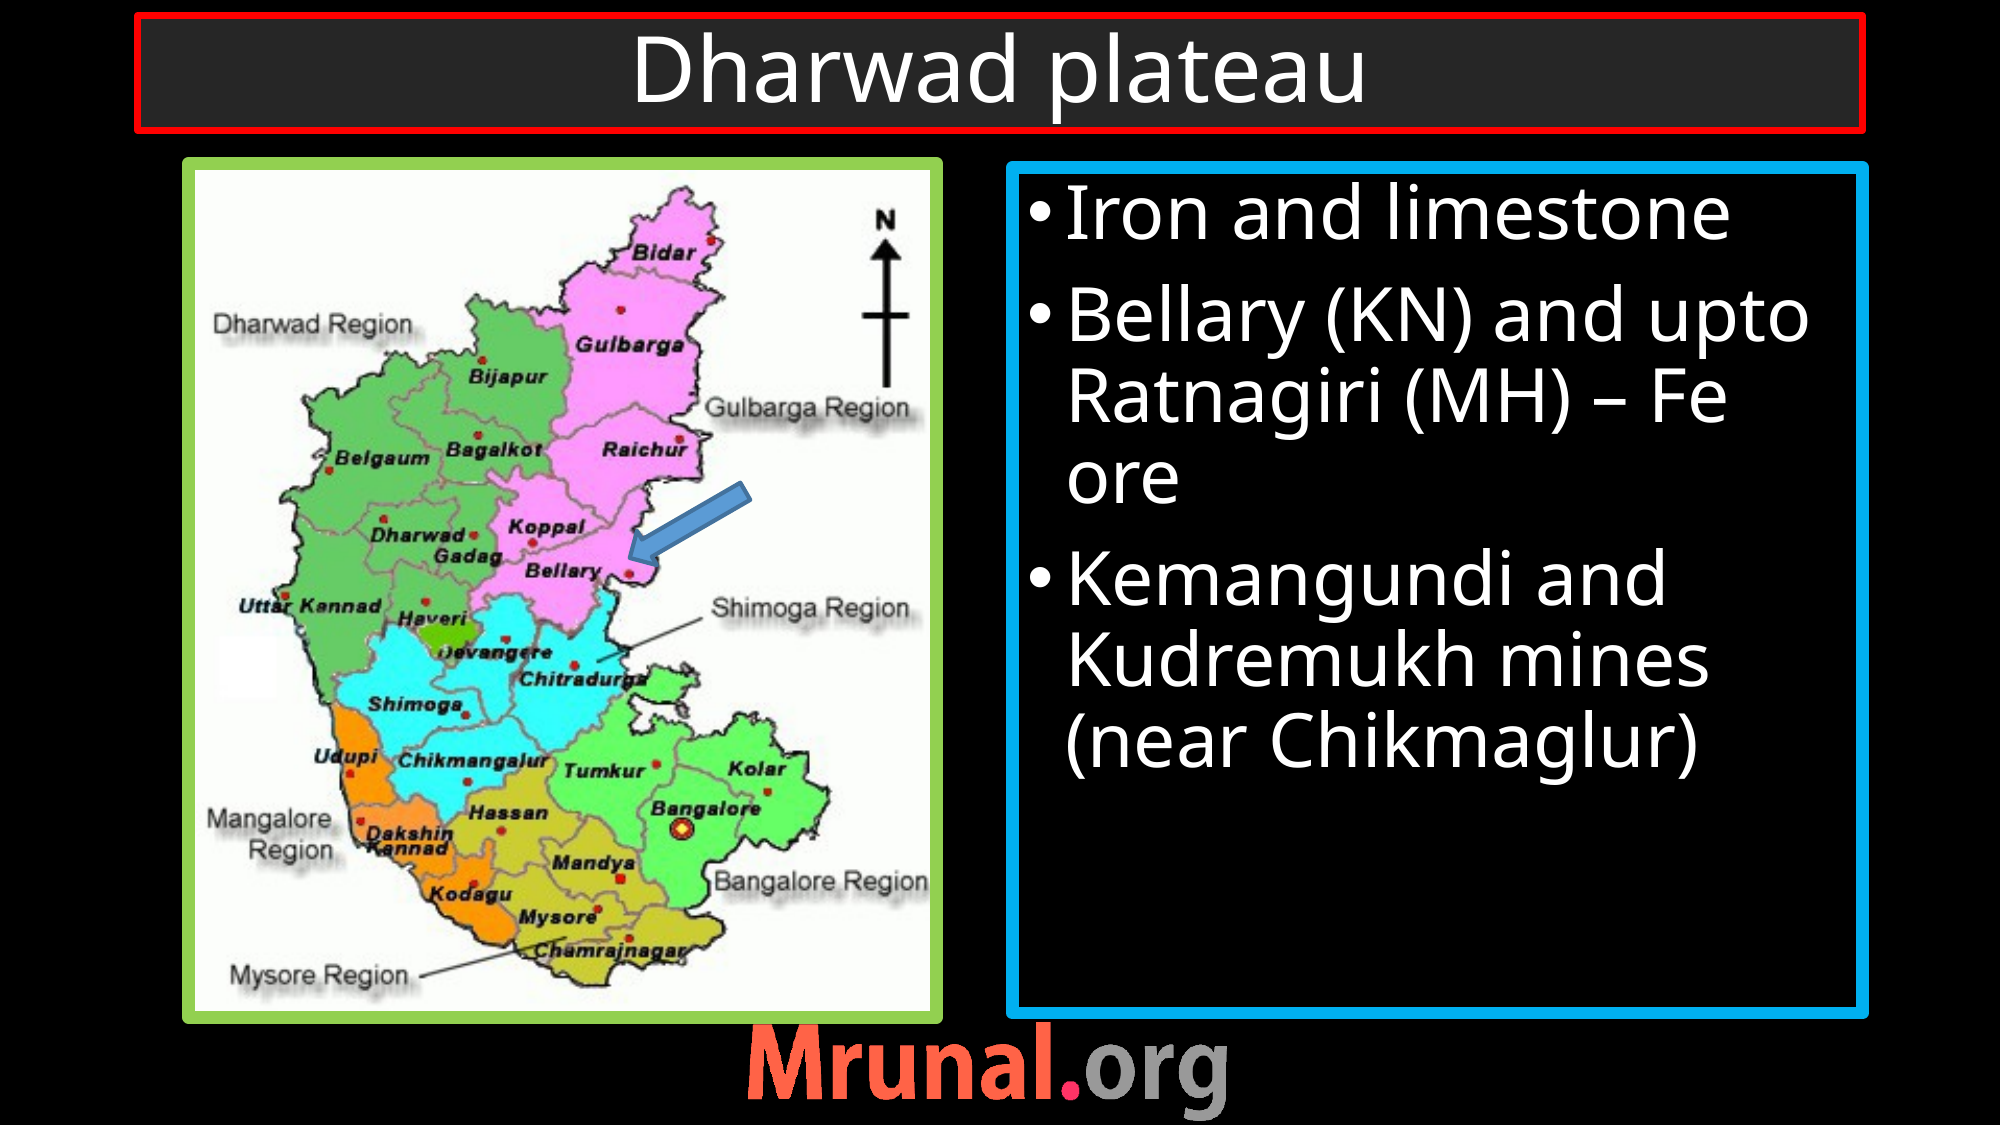

Dharwad plateau
# Iron and limestone
Bellary (KN) and upto Ratnagiri (MH) – Fe ore
Kemangundi and Kudremukh mines (near Chikmaglur)